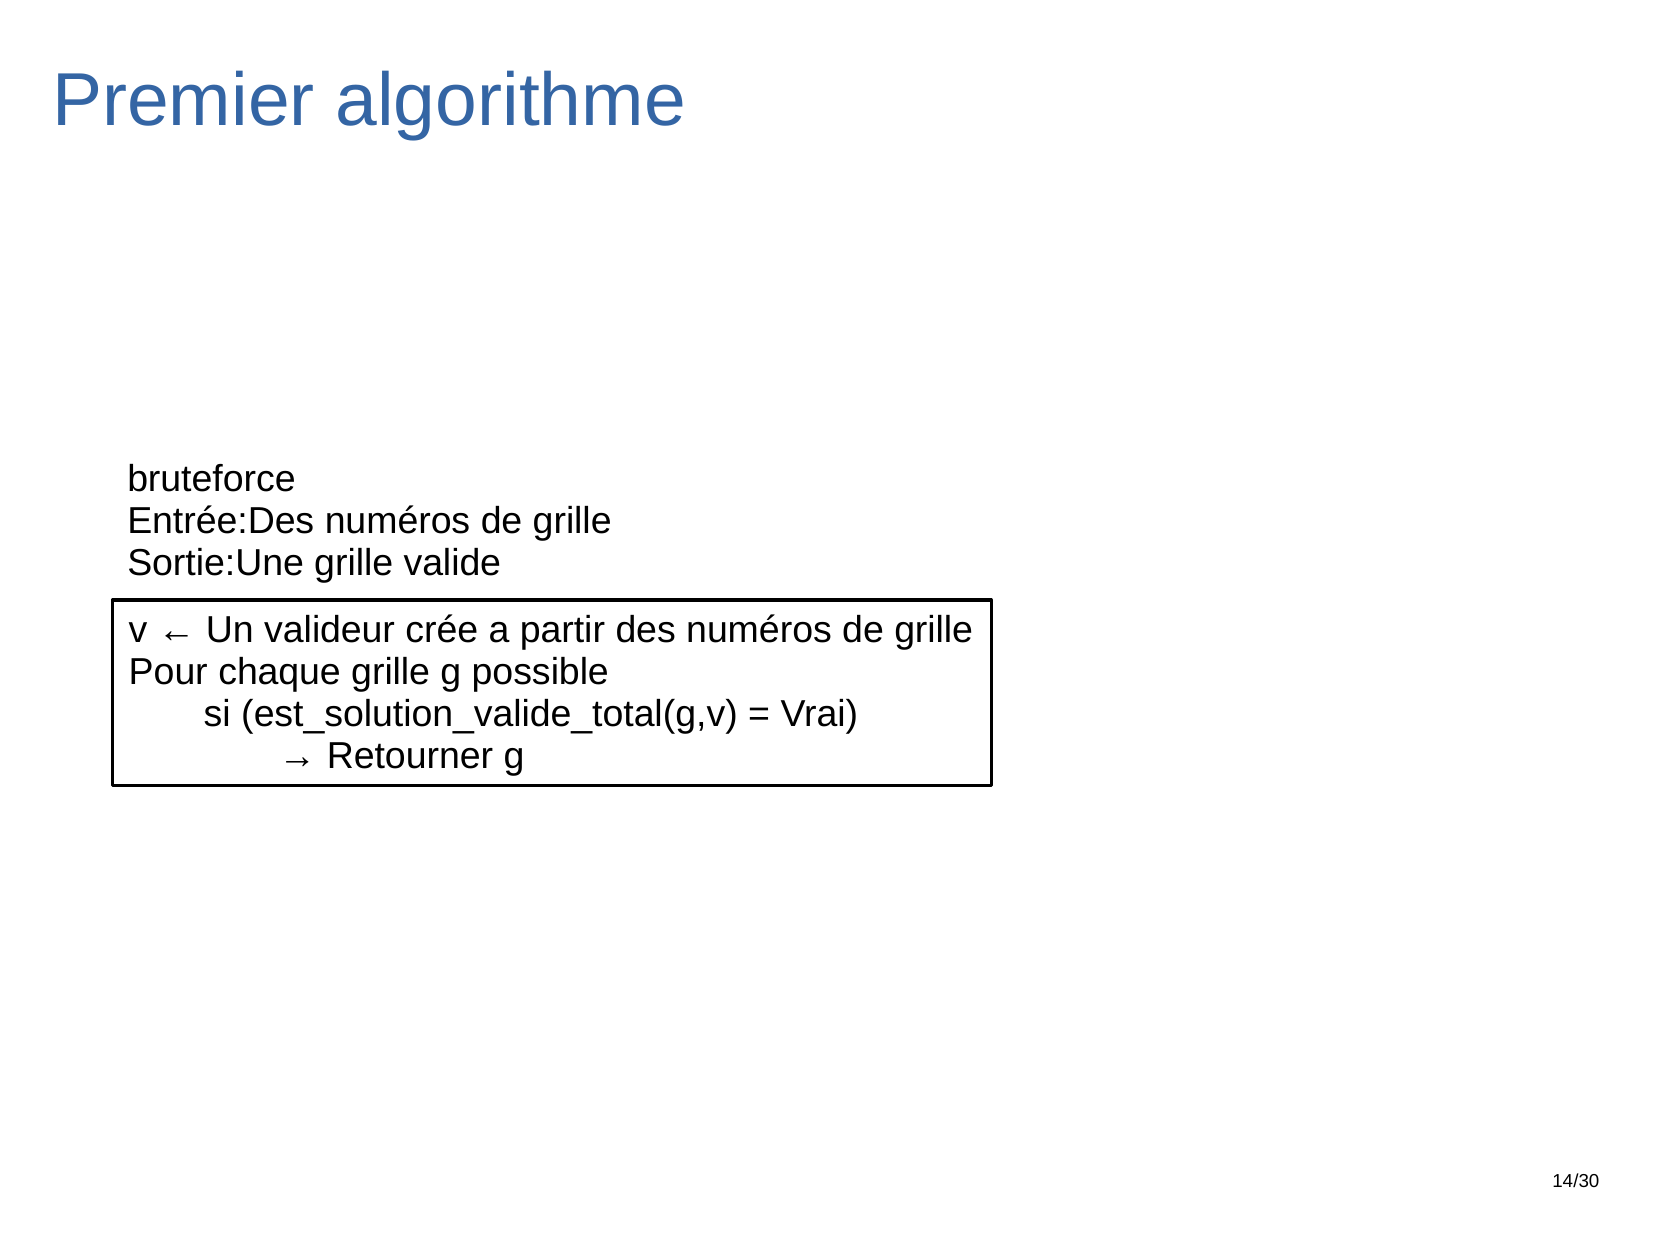

Premier algorithme
bruteforce
Entrée:Des numéros de grille
Sortie:Une grille valide
v ← Un valideur crée a partir des numéros de grille
Pour chaque grille g possible
	si (est_solution_valide_total(g,v) = Vrai)
		→ Retourner g
14/30